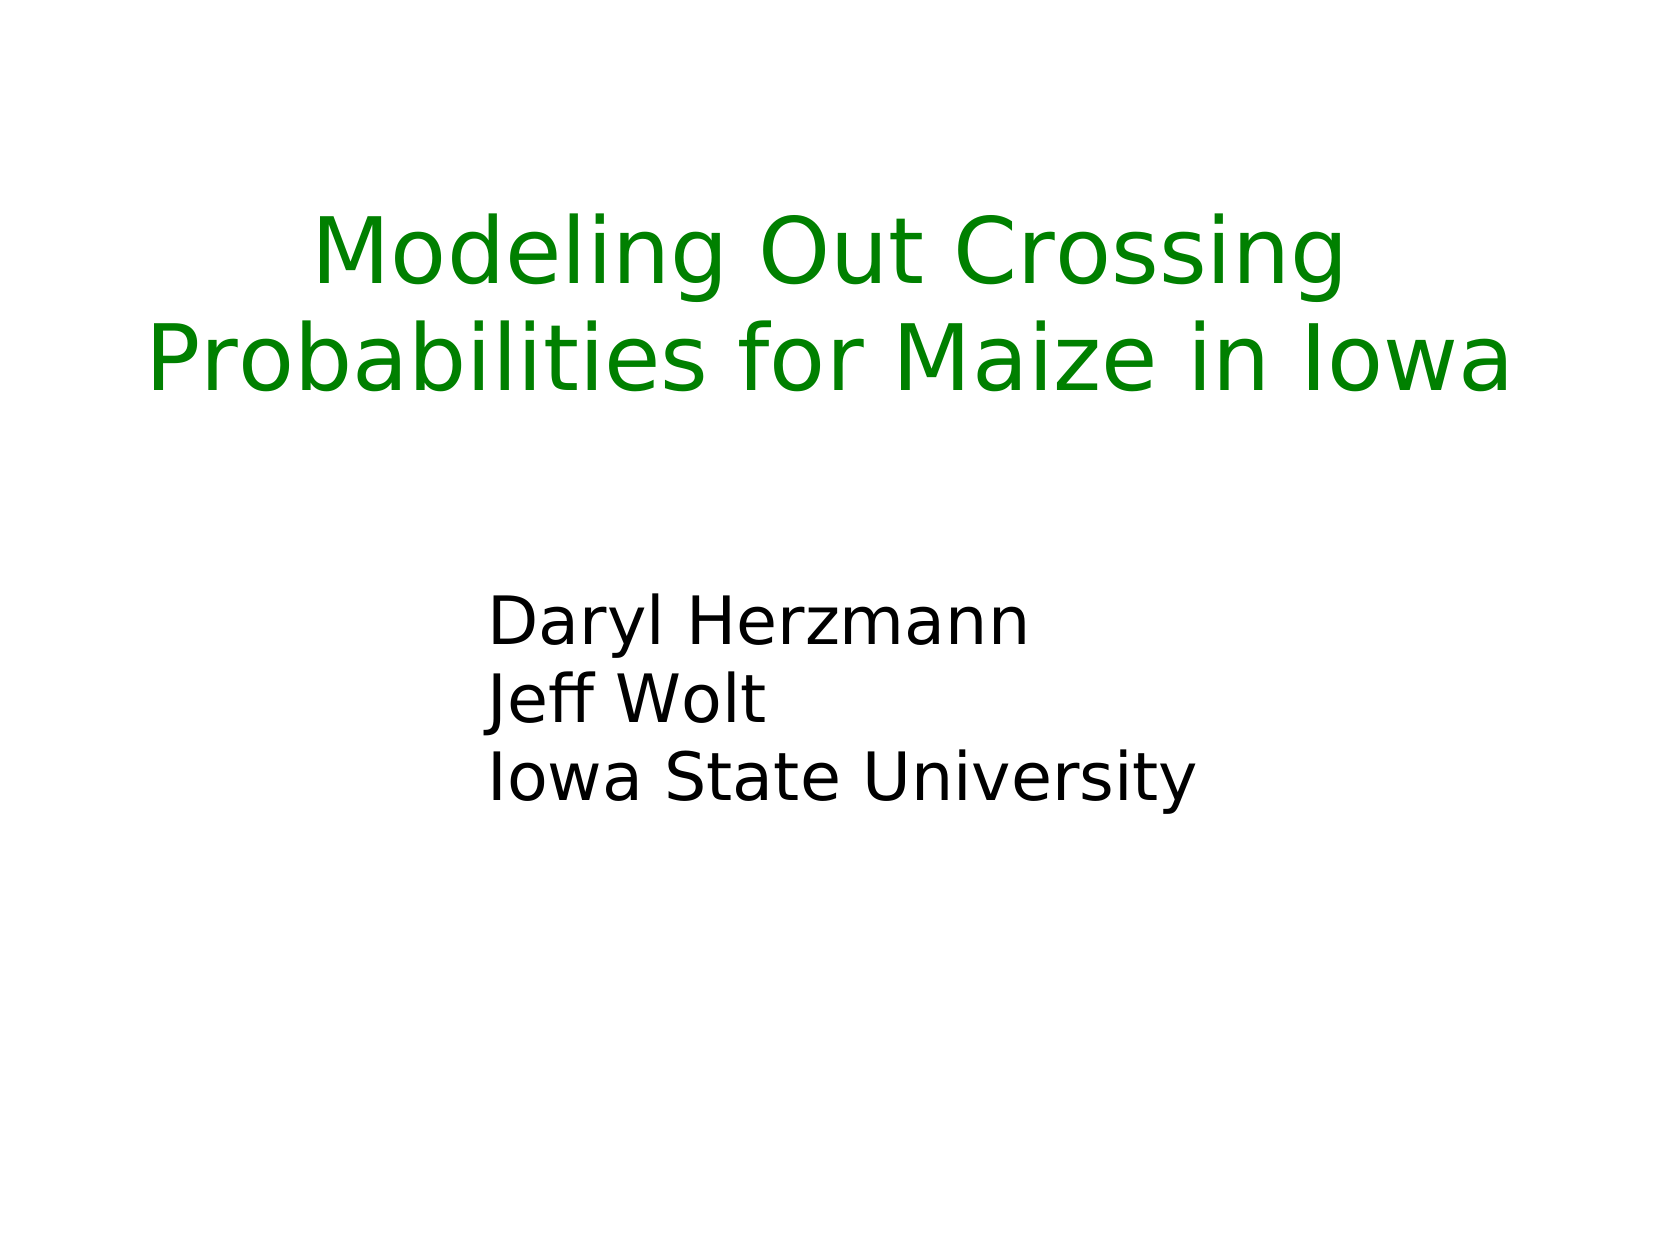

# Modeling Out Crossing Probabilities for Maize in Iowa
Daryl Herzmann
Jeff Wolt
Iowa State University